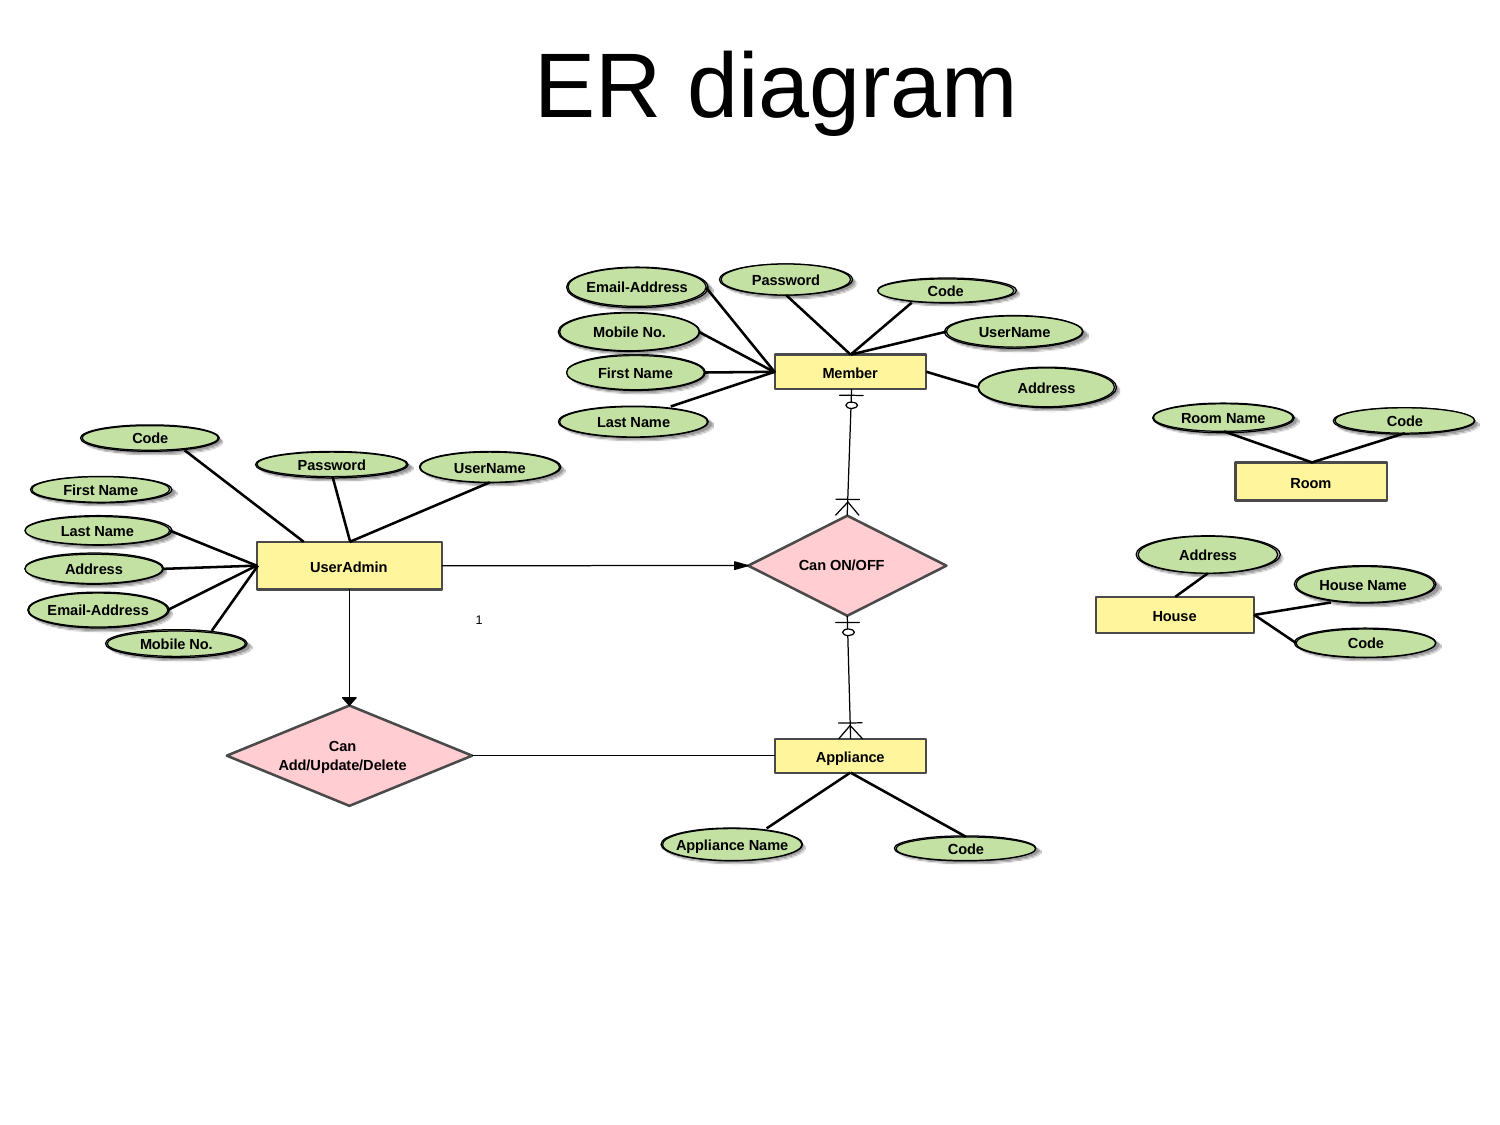

ER diagram
Password
Email-Address
Code
UserName
Mobile No.
First​ Name
Member
Address
Room Name
Code
Last Name
Code
Password
UserName
First​ Name
Room
Last Name
Address
Can ON/OFF
UserAdmin
Address
House Name
Email-Address
House
1
Code
Mobile No.
Can Add/Update/Delete
Appliance
Appliance Name
Code